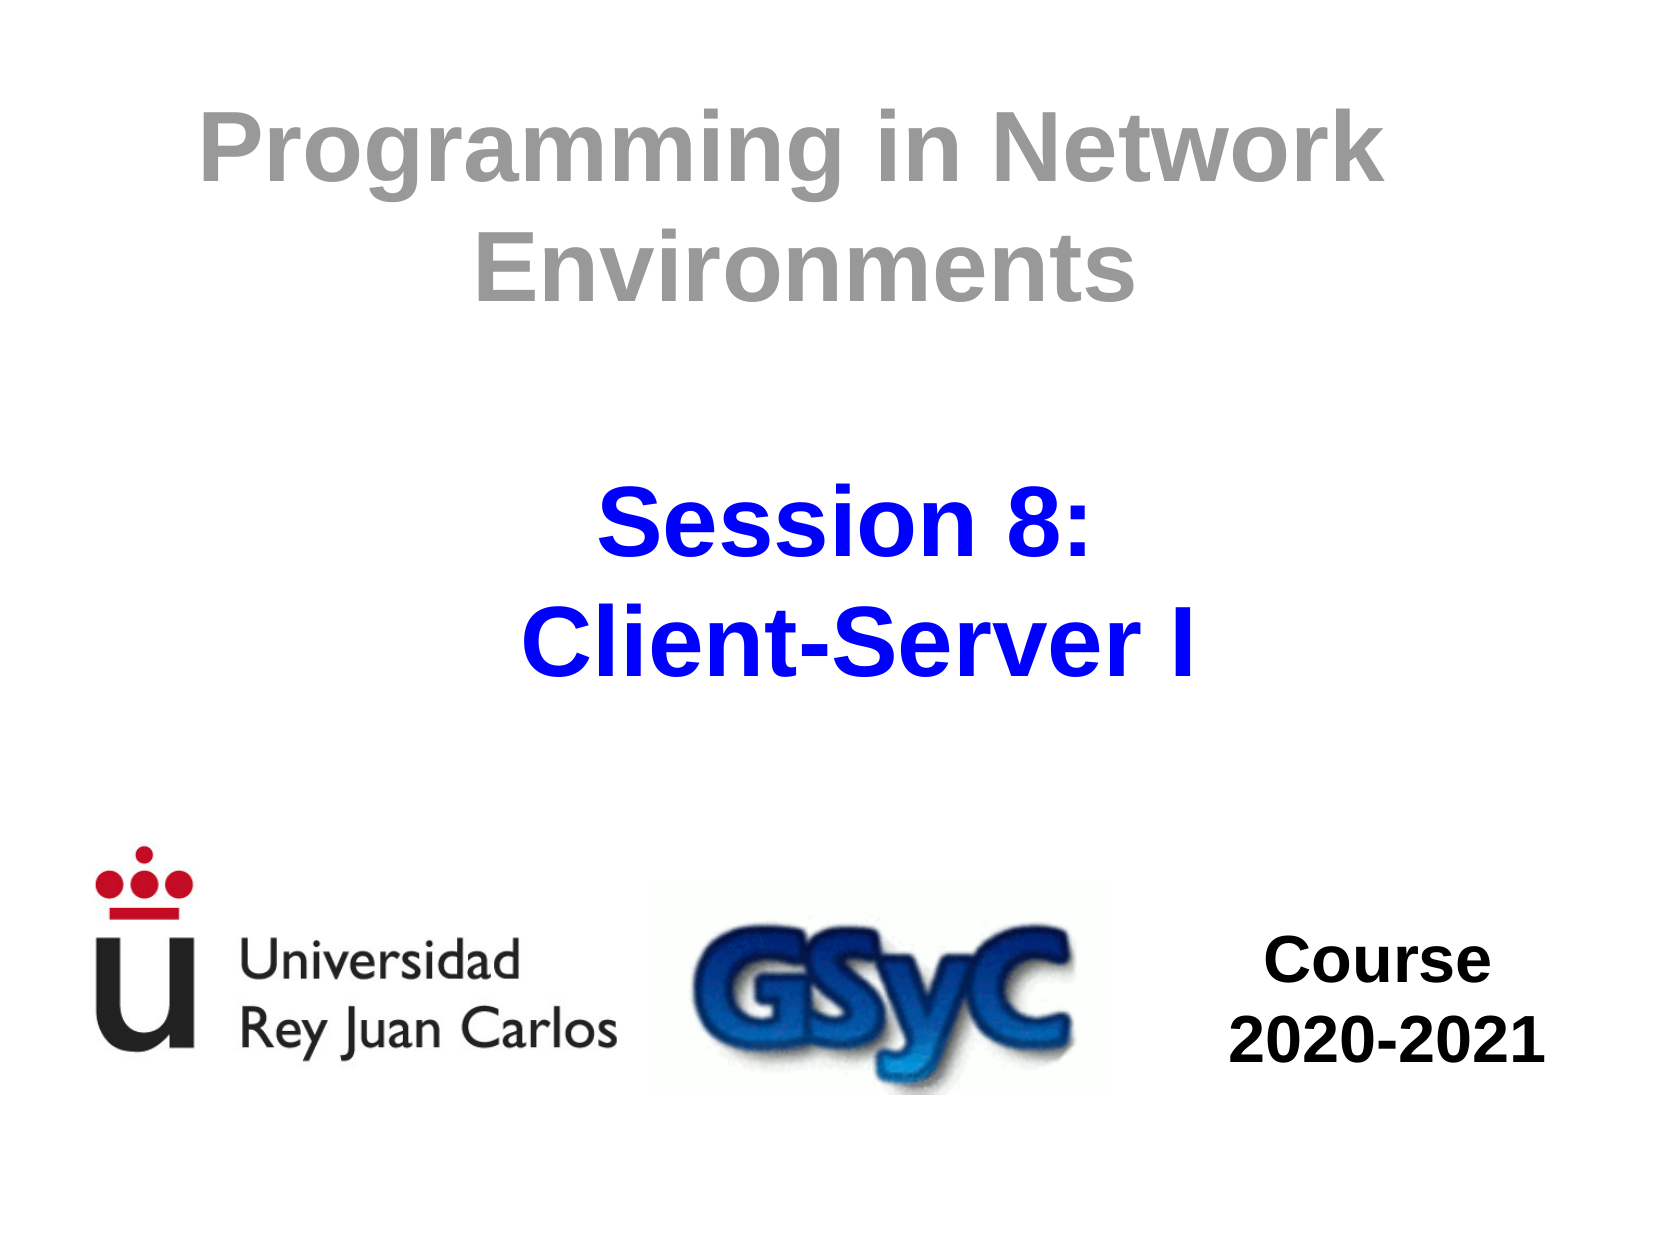

# Programming in Network Environments
Session 8:
Client-Server I
Course
2020-2021